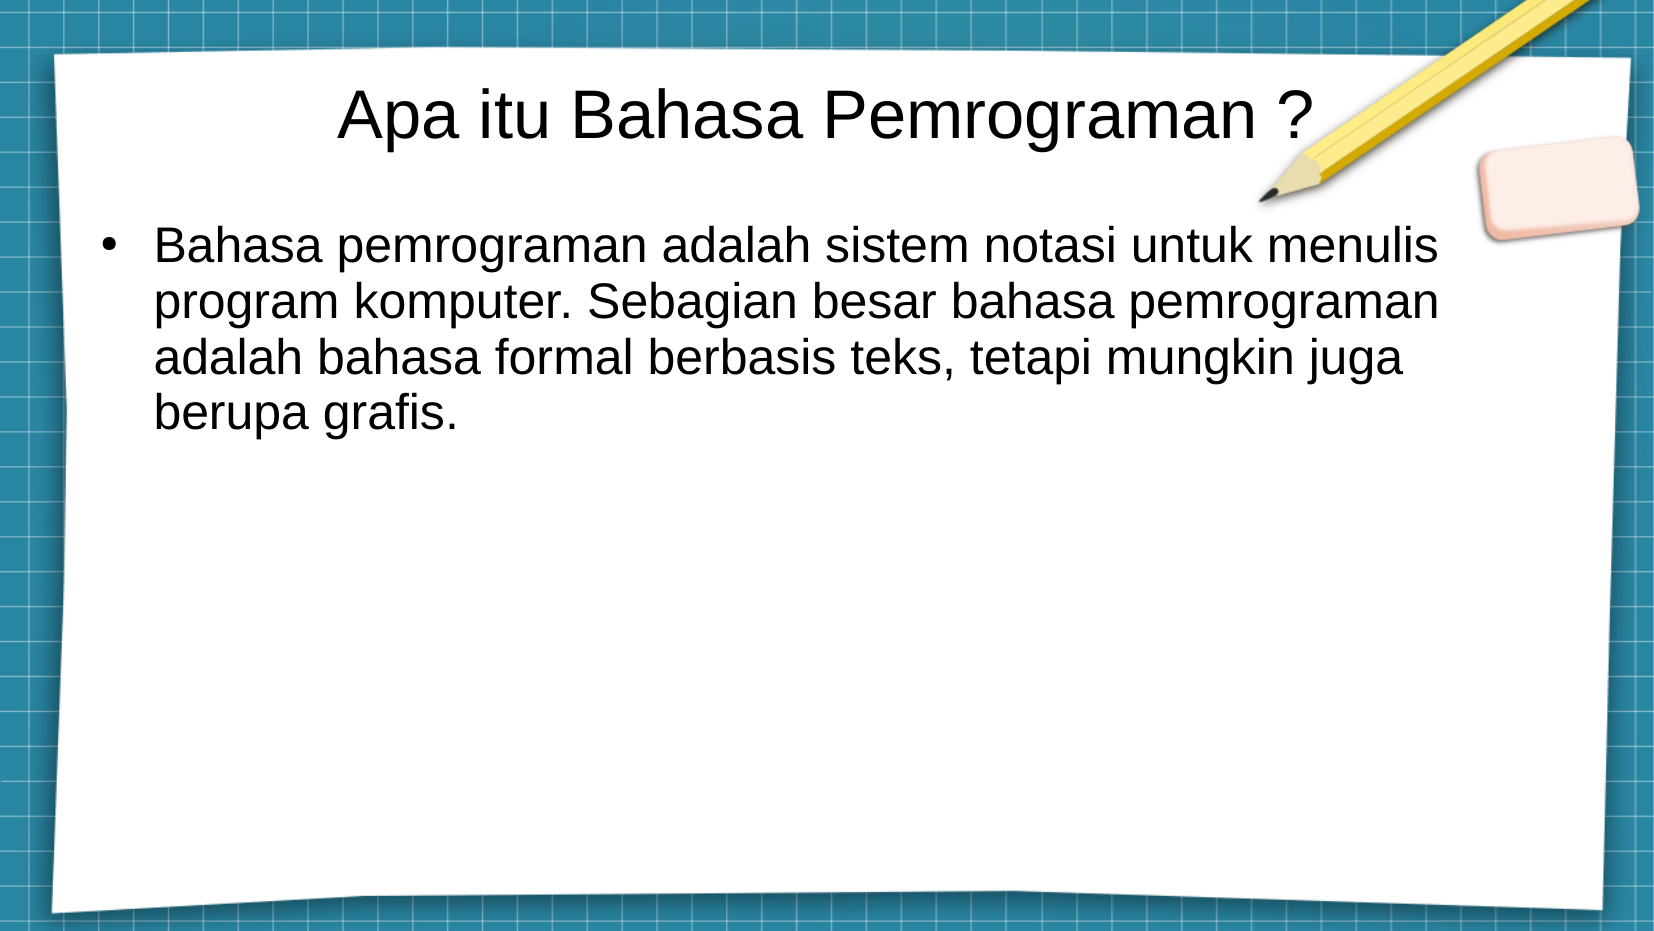

# Apa itu Bahasa Pemrograman ?
Bahasa pemrograman adalah sistem notasi untuk menulis program komputer. Sebagian besar bahasa pemrograman adalah bahasa formal berbasis teks, tetapi mungkin juga berupa grafis.